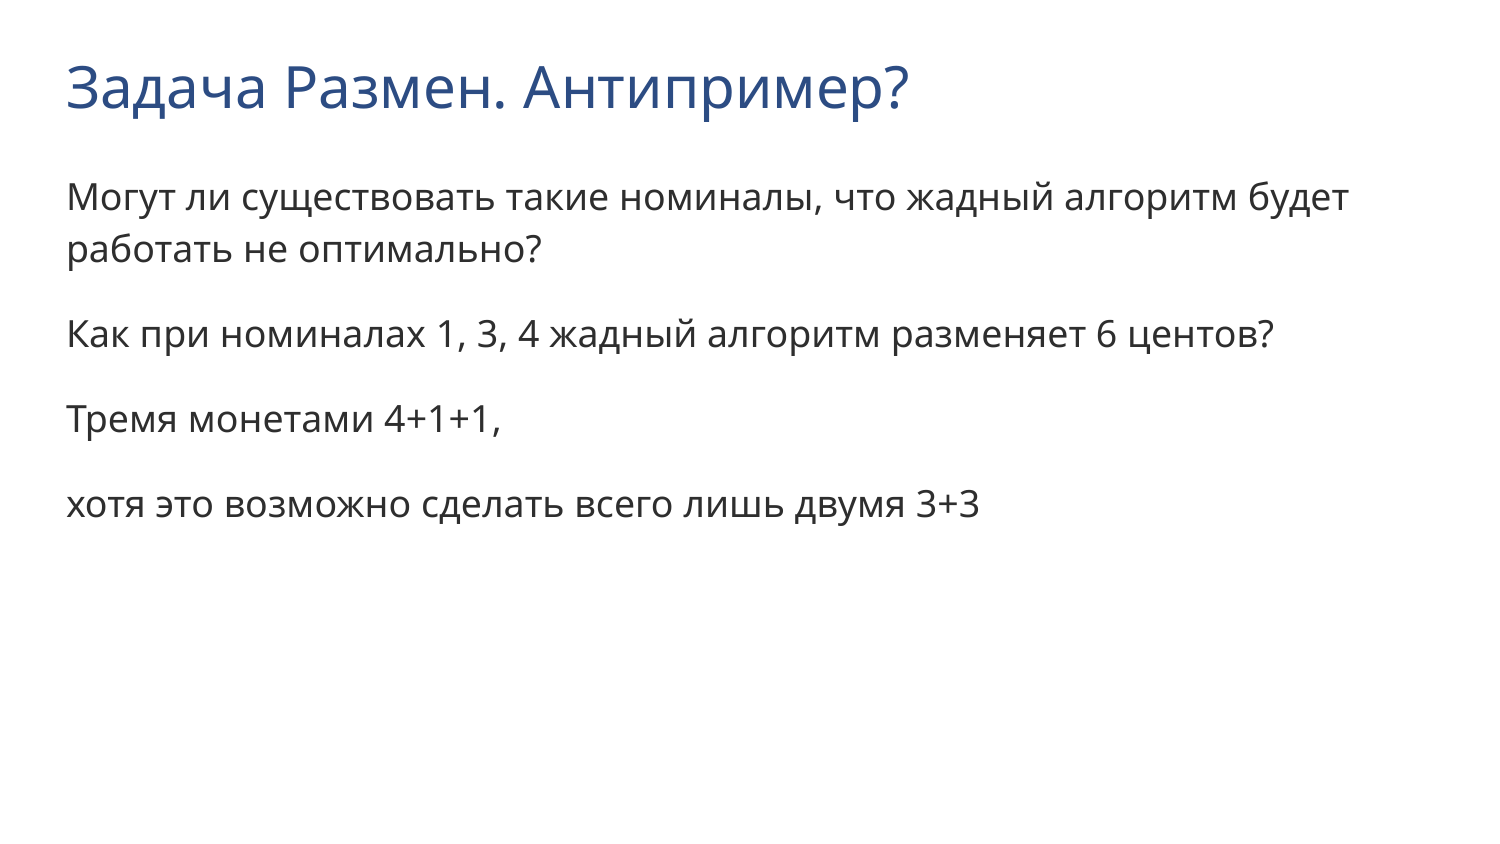

# Задача Размен. Антипример?
Могут ли существовать такие номиналы, что жадный алгоритм будет работать не оптимально?
Как при номиналах 1, 3, 4 жадный алгоритм разменяет 6 центов?
Тремя монетами 4+1+1,
хотя это возможно сделать всего лишь двумя 3+3